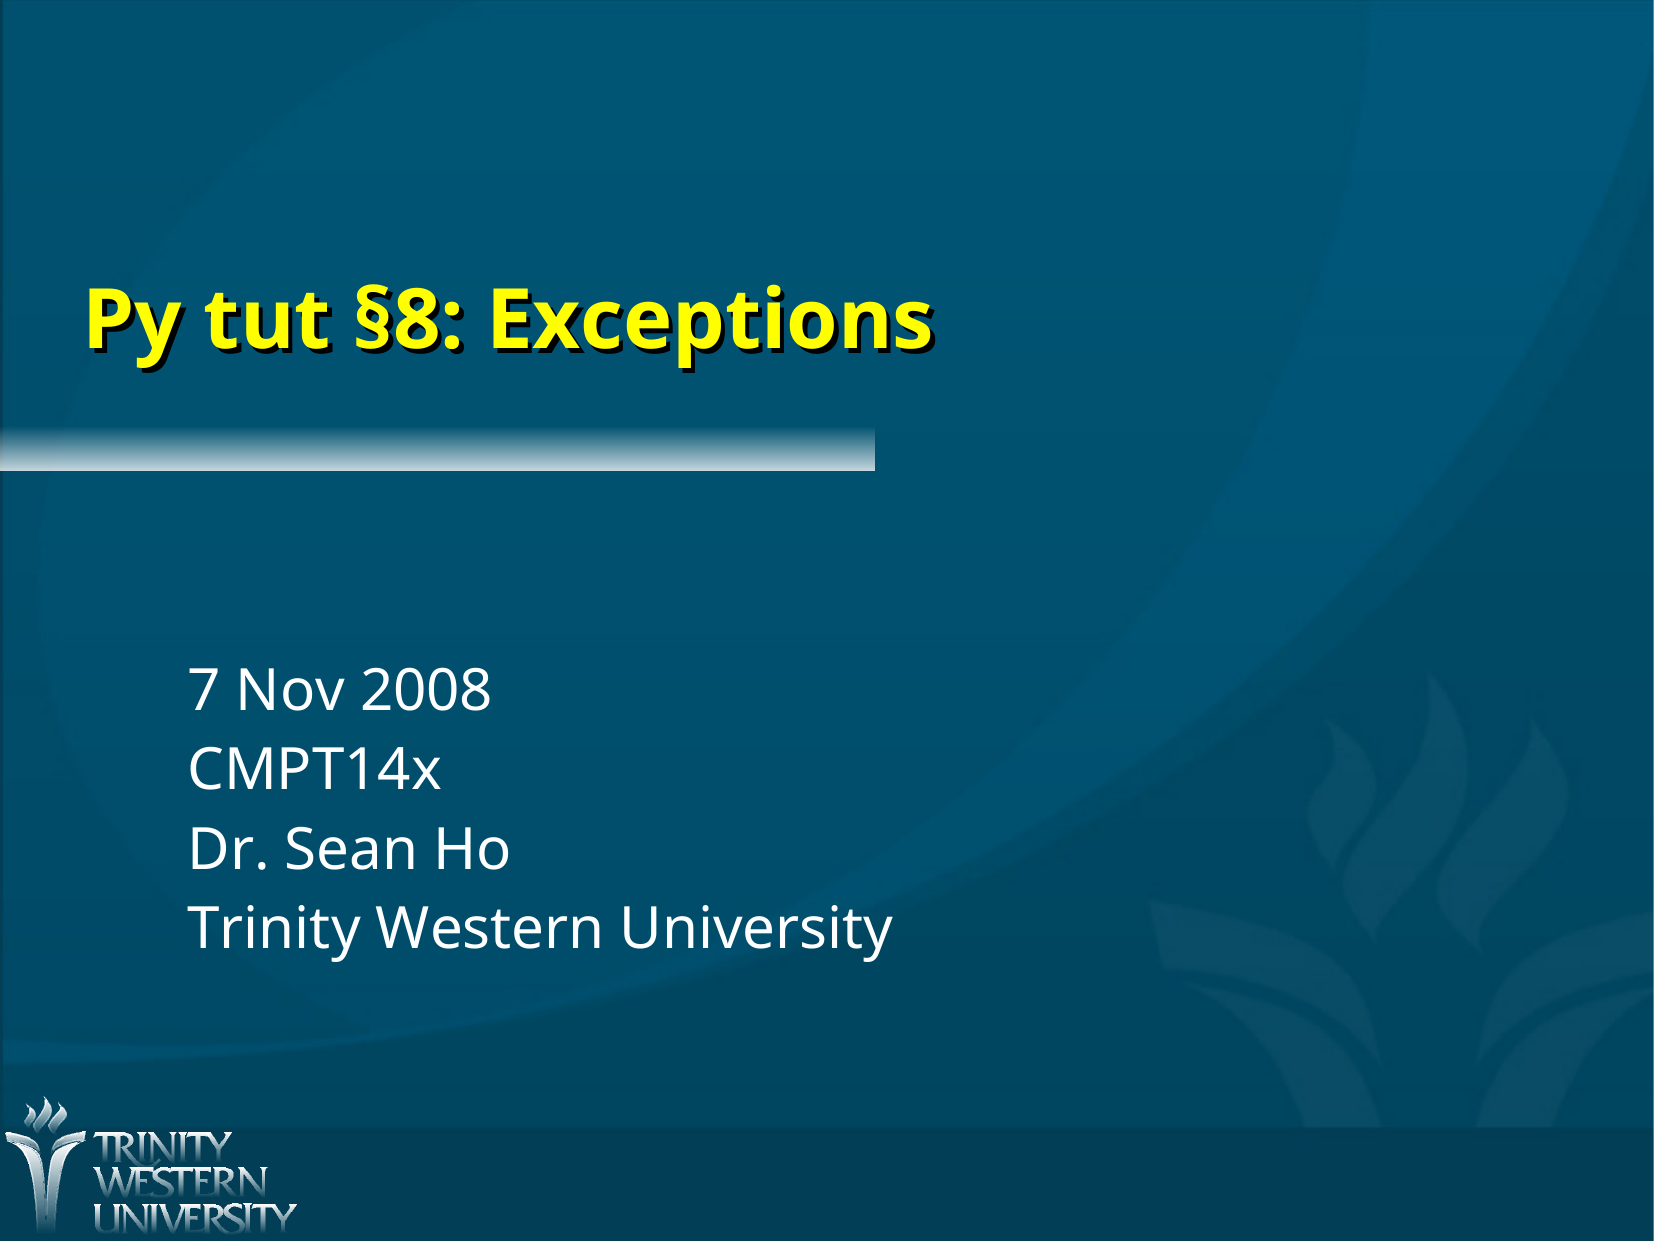

# Py tut §8: Exceptions
7 Nov 2008
CMPT14x
Dr. Sean Ho
Trinity Western University